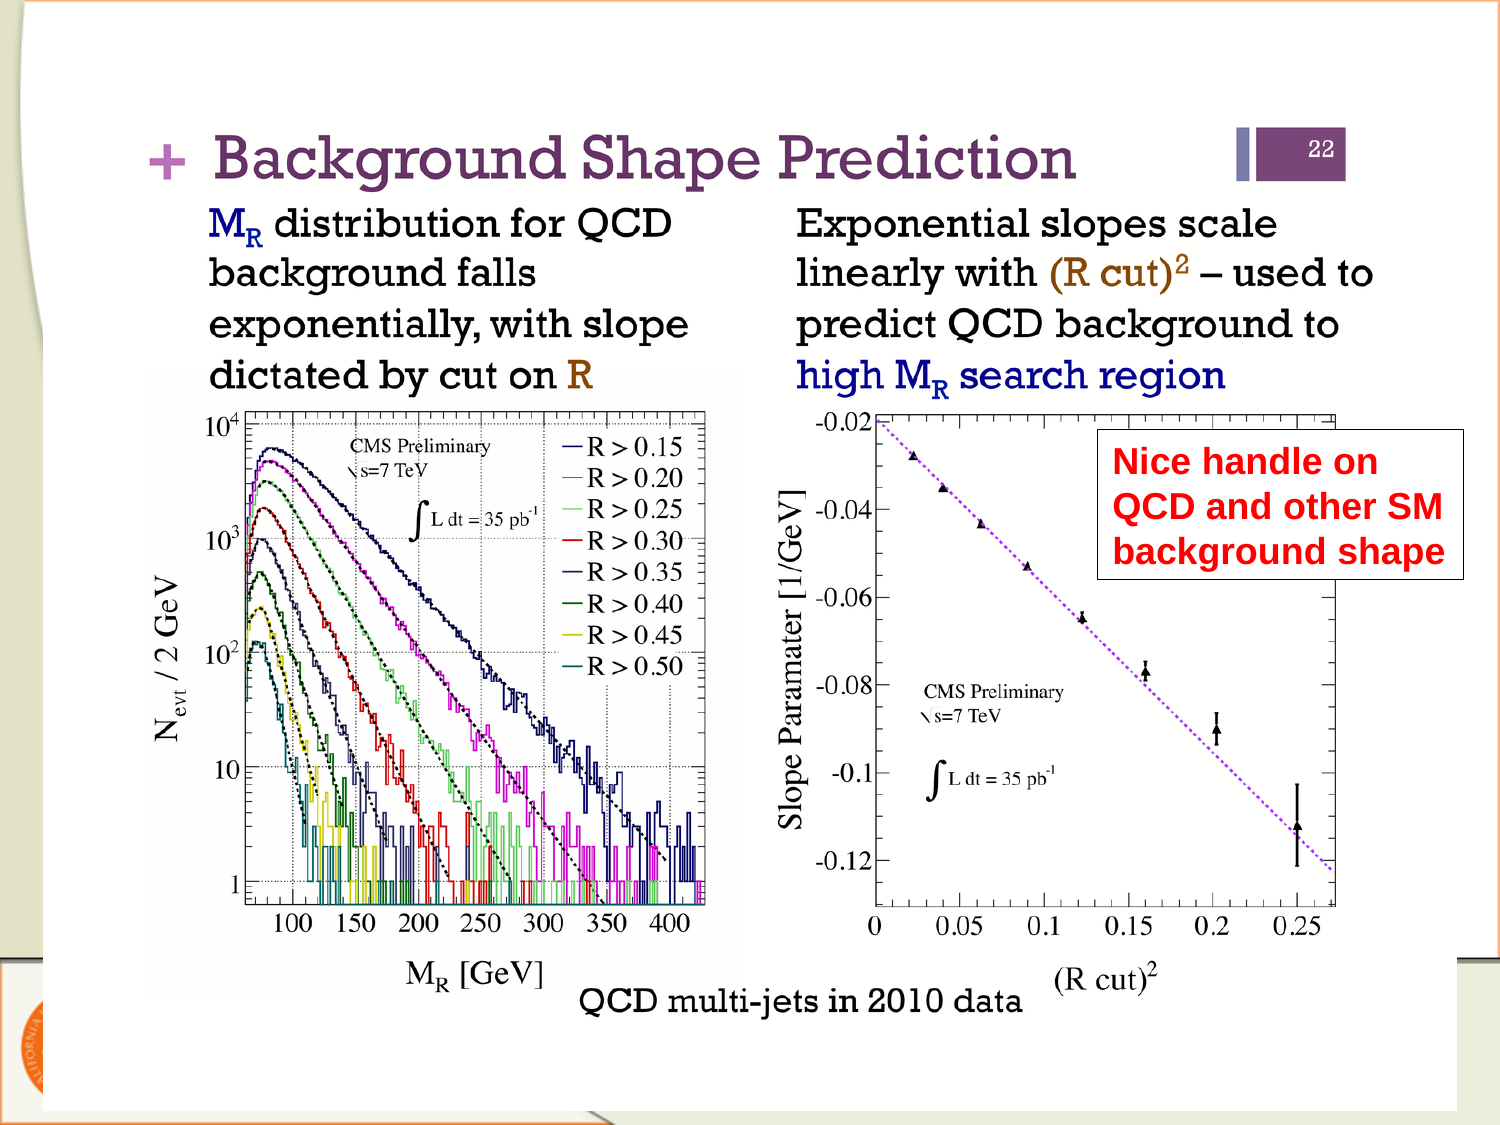

Nice handle on QCD and other SM background shape
Yi Chen, LQ3 Meeting, June 17, 2011
7